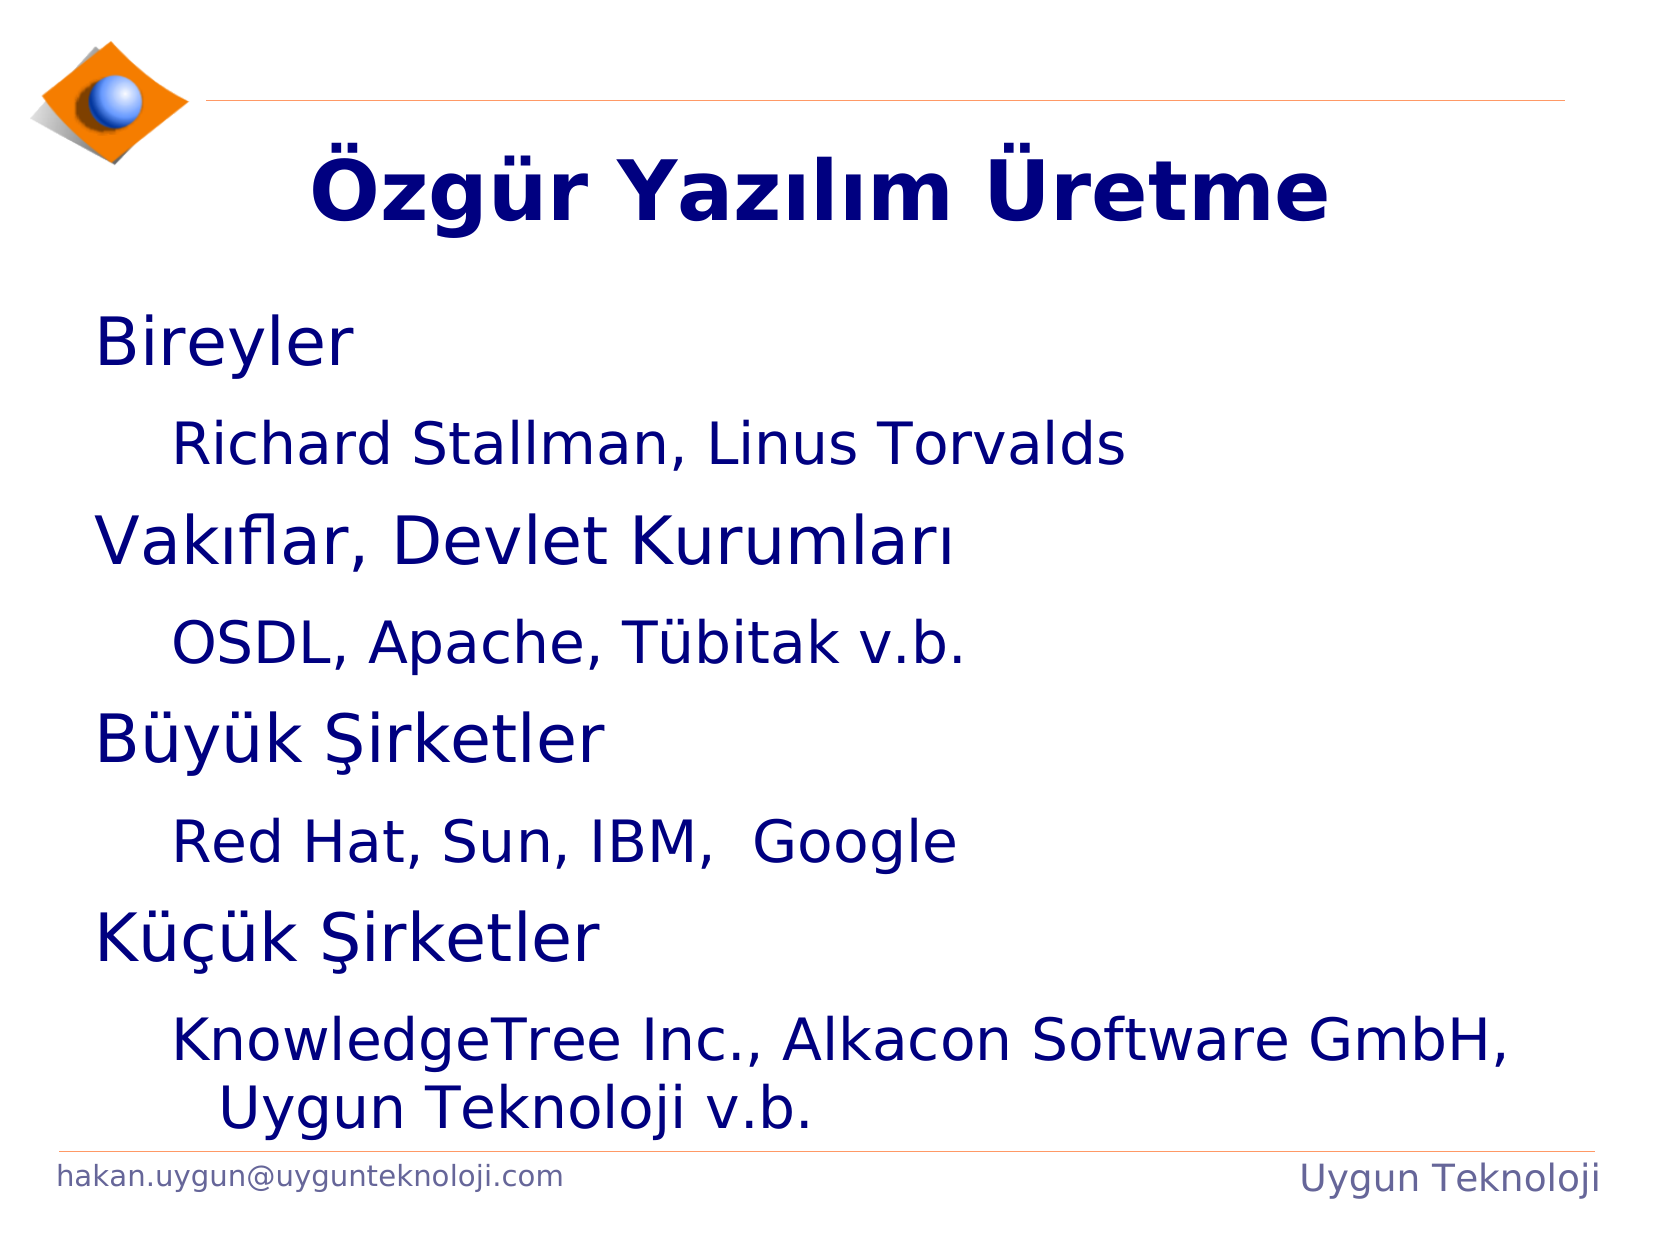

# Özgür Yazılım Üretme
Bireyler
Richard Stallman, Linus Torvalds
Vakıflar, Devlet Kurumları
OSDL, Apache, Tübitak v.b.
Büyük Şirketler
Red Hat, Sun, IBM, Google
Küçük Şirketler
KnowledgeTree Inc., Alkacon Software GmbH, Uygun Teknoloji v.b.